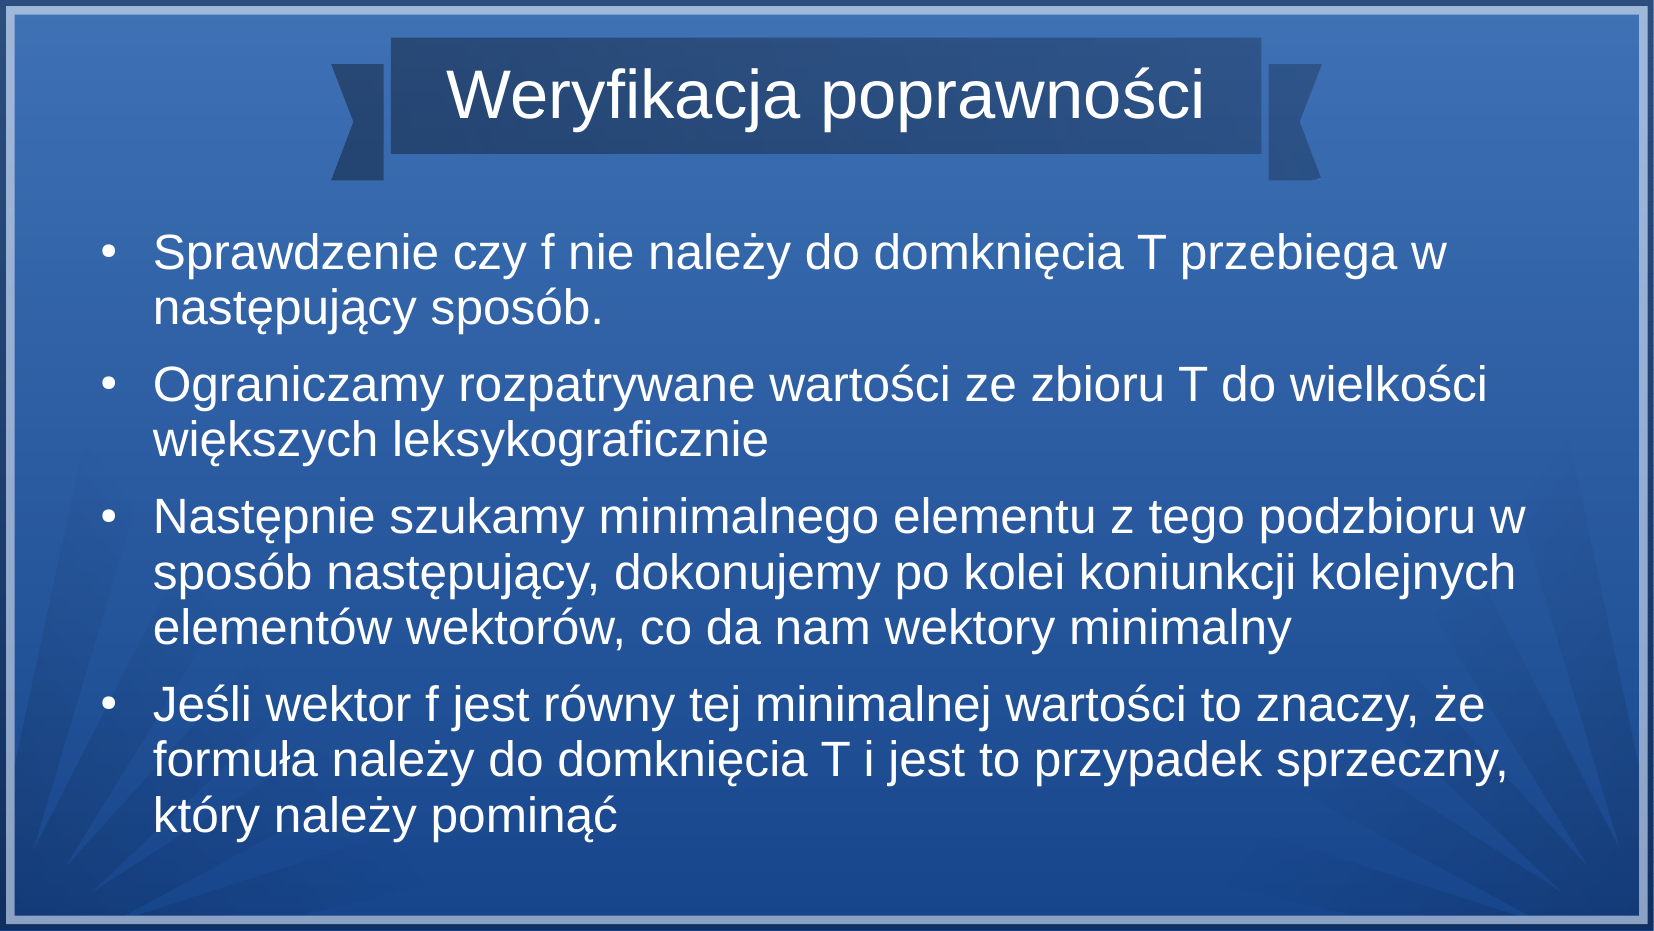

# Weryfikacja poprawności
Sprawdzenie czy f nie należy do domknięcia T przebiega w następujący sposób.
Ograniczamy rozpatrywane wartości ze zbioru T do wielkości większych leksykograficznie
Następnie szukamy minimalnego elementu z tego podzbioru w sposób następujący, dokonujemy po kolei koniunkcji kolejnych elementów wektorów, co da nam wektory minimalny
Jeśli wektor f jest równy tej minimalnej wartości to znaczy, że formuła należy do domknięcia T i jest to przypadek sprzeczny, który należy pominąć